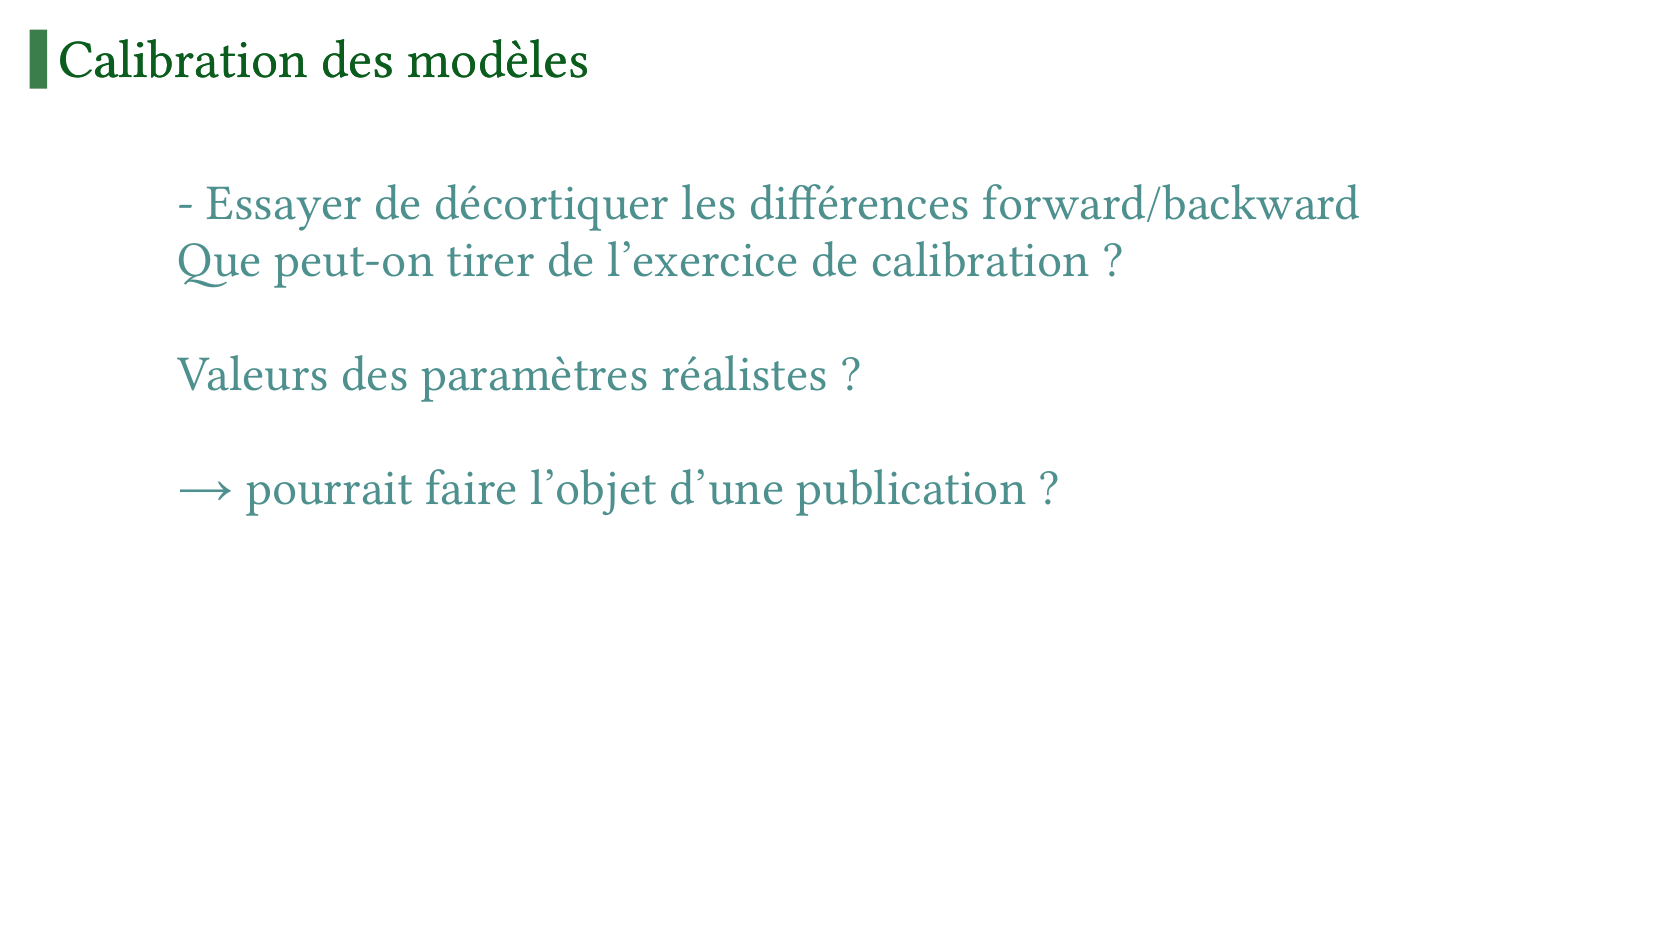

# Calibration des modèles
Calibration des modèles
- Essayer de décortiquer les différences forward/backward
Que peut-on tirer de l’exercice de calibration ?
Valeurs des paramètres réalistes ?
→ pourrait faire l’objet d’une publication ?